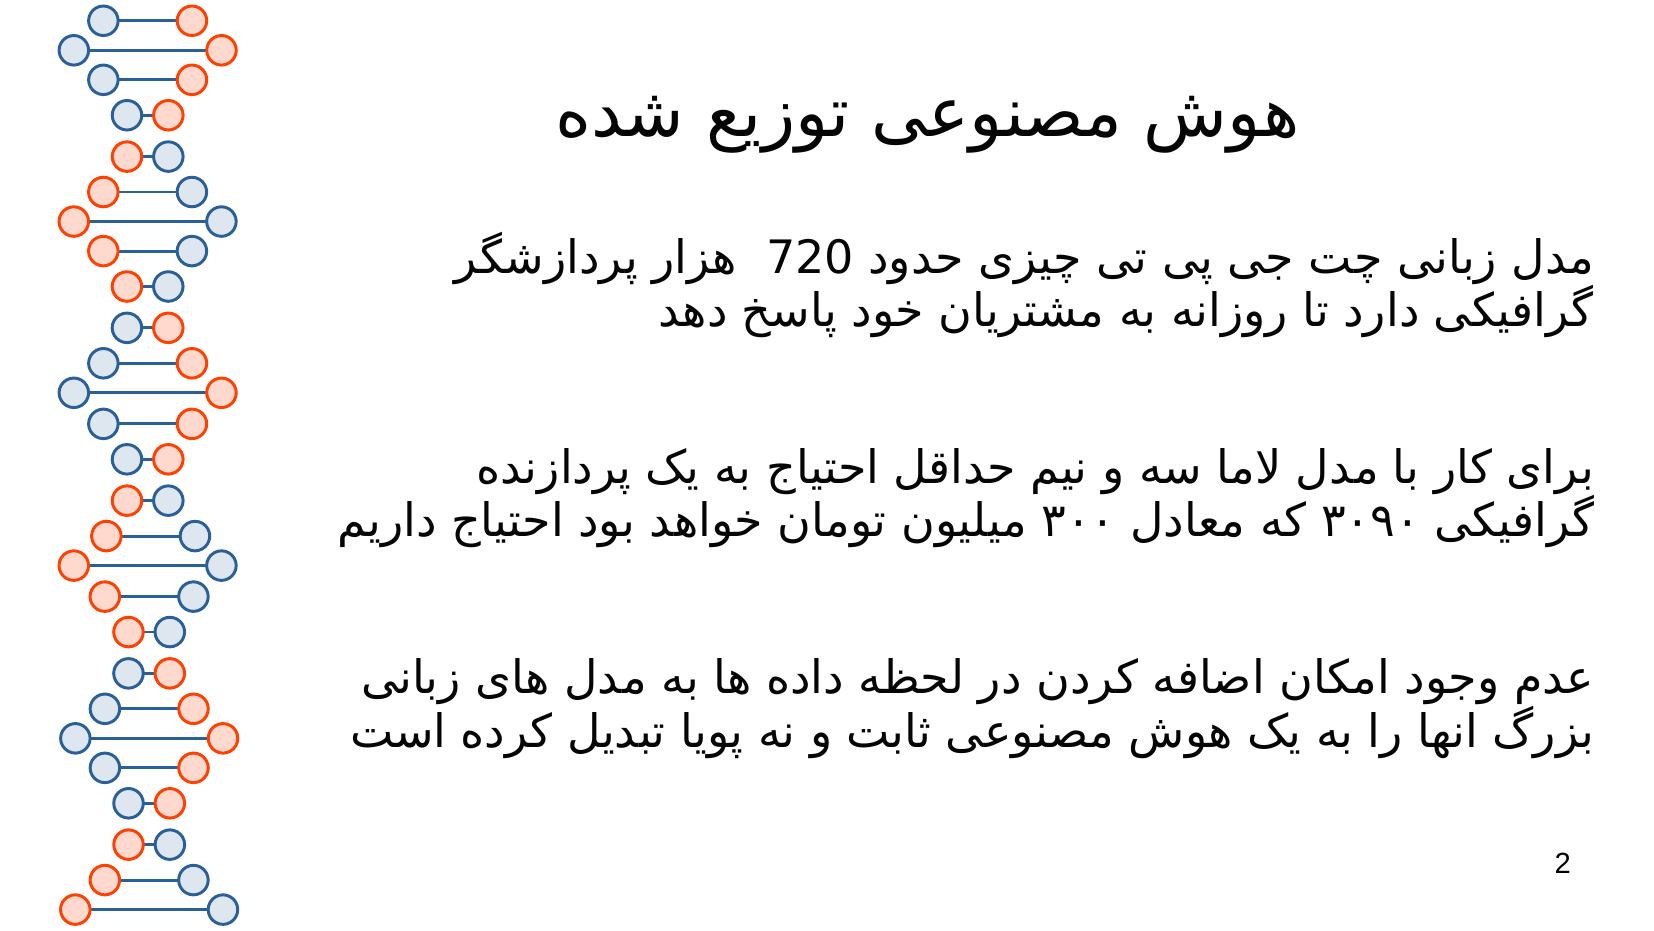

# هوش مصنوعی توزیع شده
مدل زبانی چت جی پی تی چیزی حدود 720 هزار پردازشگر گرافیکی دارد تا روزانه به مشتریان خود پاسخ دهد
برای کار با مدل لاما سه و نیم حداقل احتیاج به یک پردازنده گرافیکی ۳۰۹۰ که معادل ۳۰۰ میلیون تومان خواهد بود احتیاج داریم
عدم وجود امکان اضافه کردن در لحظه داده ها به مدل های زبانی بزرگ انها را به یک هوش مصنوعی ثابت و نه پویا تبدیل کرده است
2